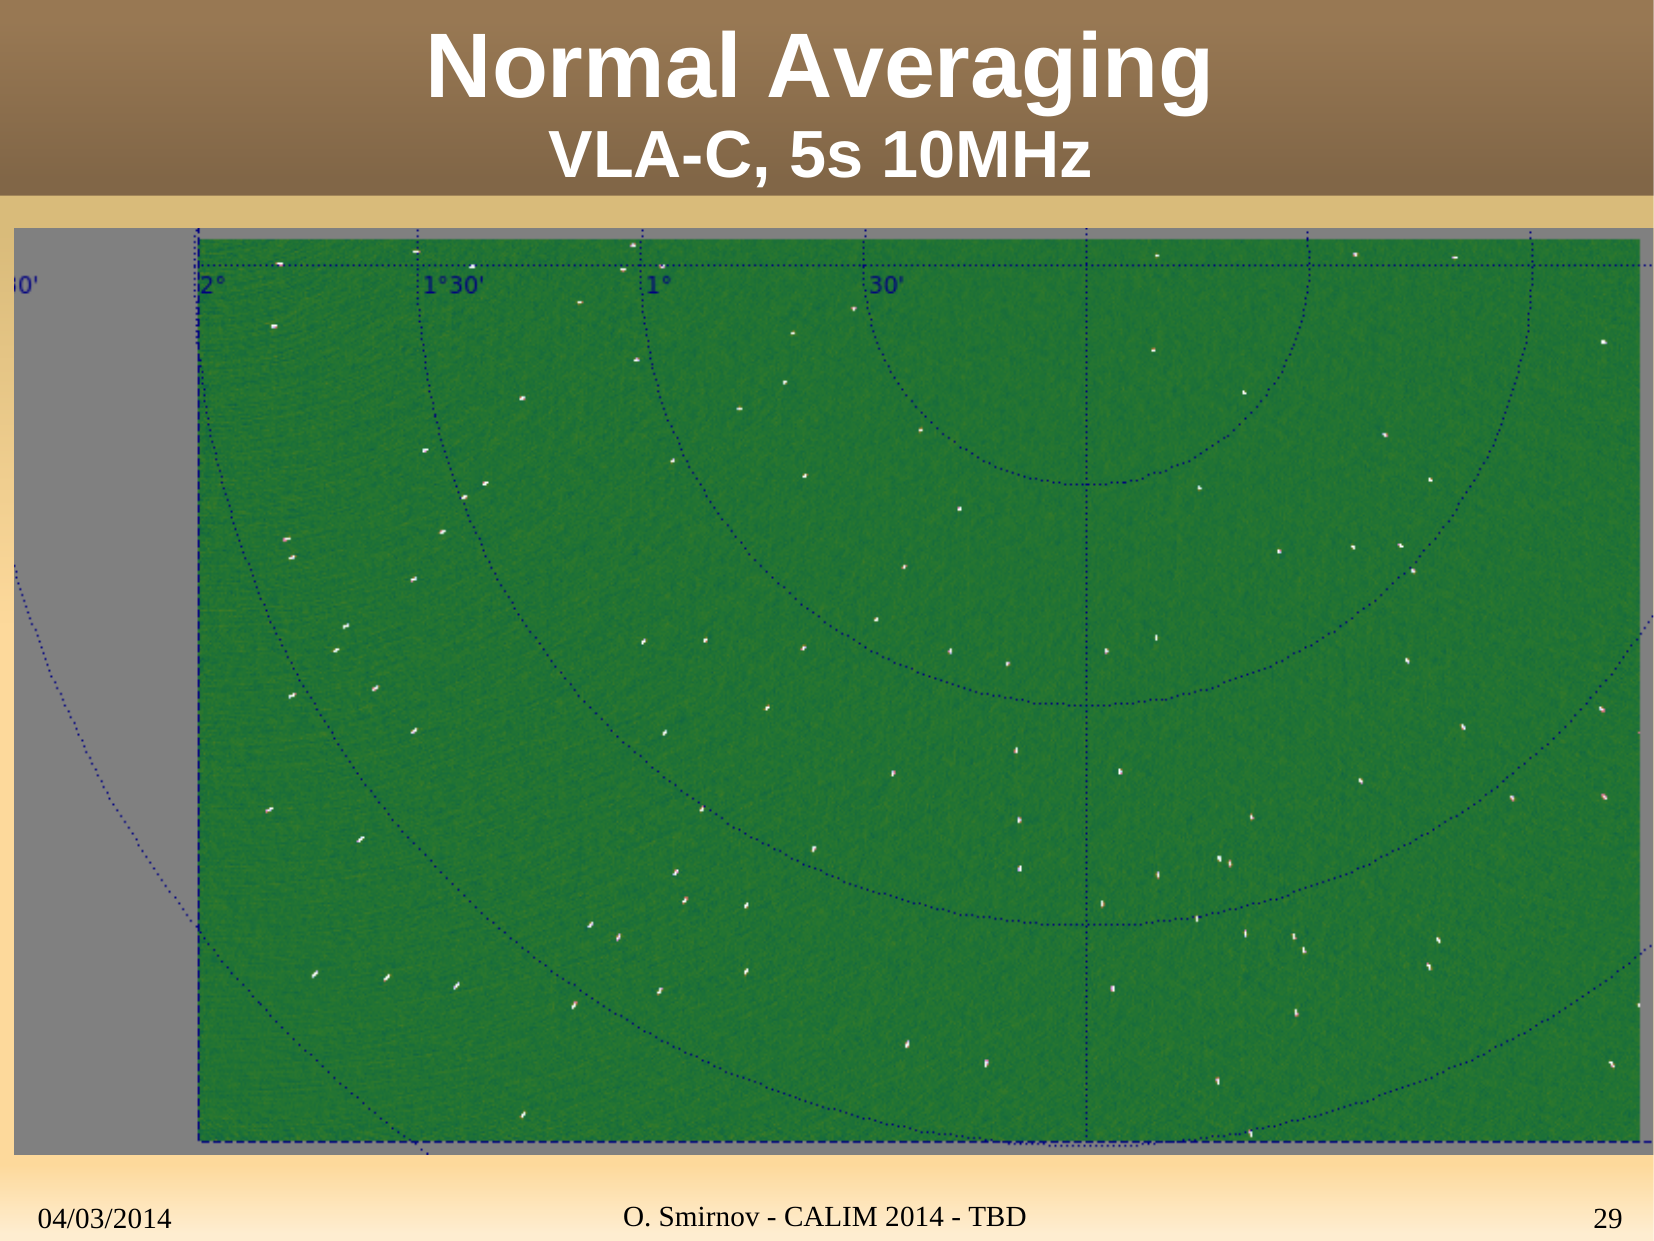

# Normal Averaging VLA-C, 5s 10MHz
O. Smirnov - CALIM 2014 - TBD
04/03/2014
29